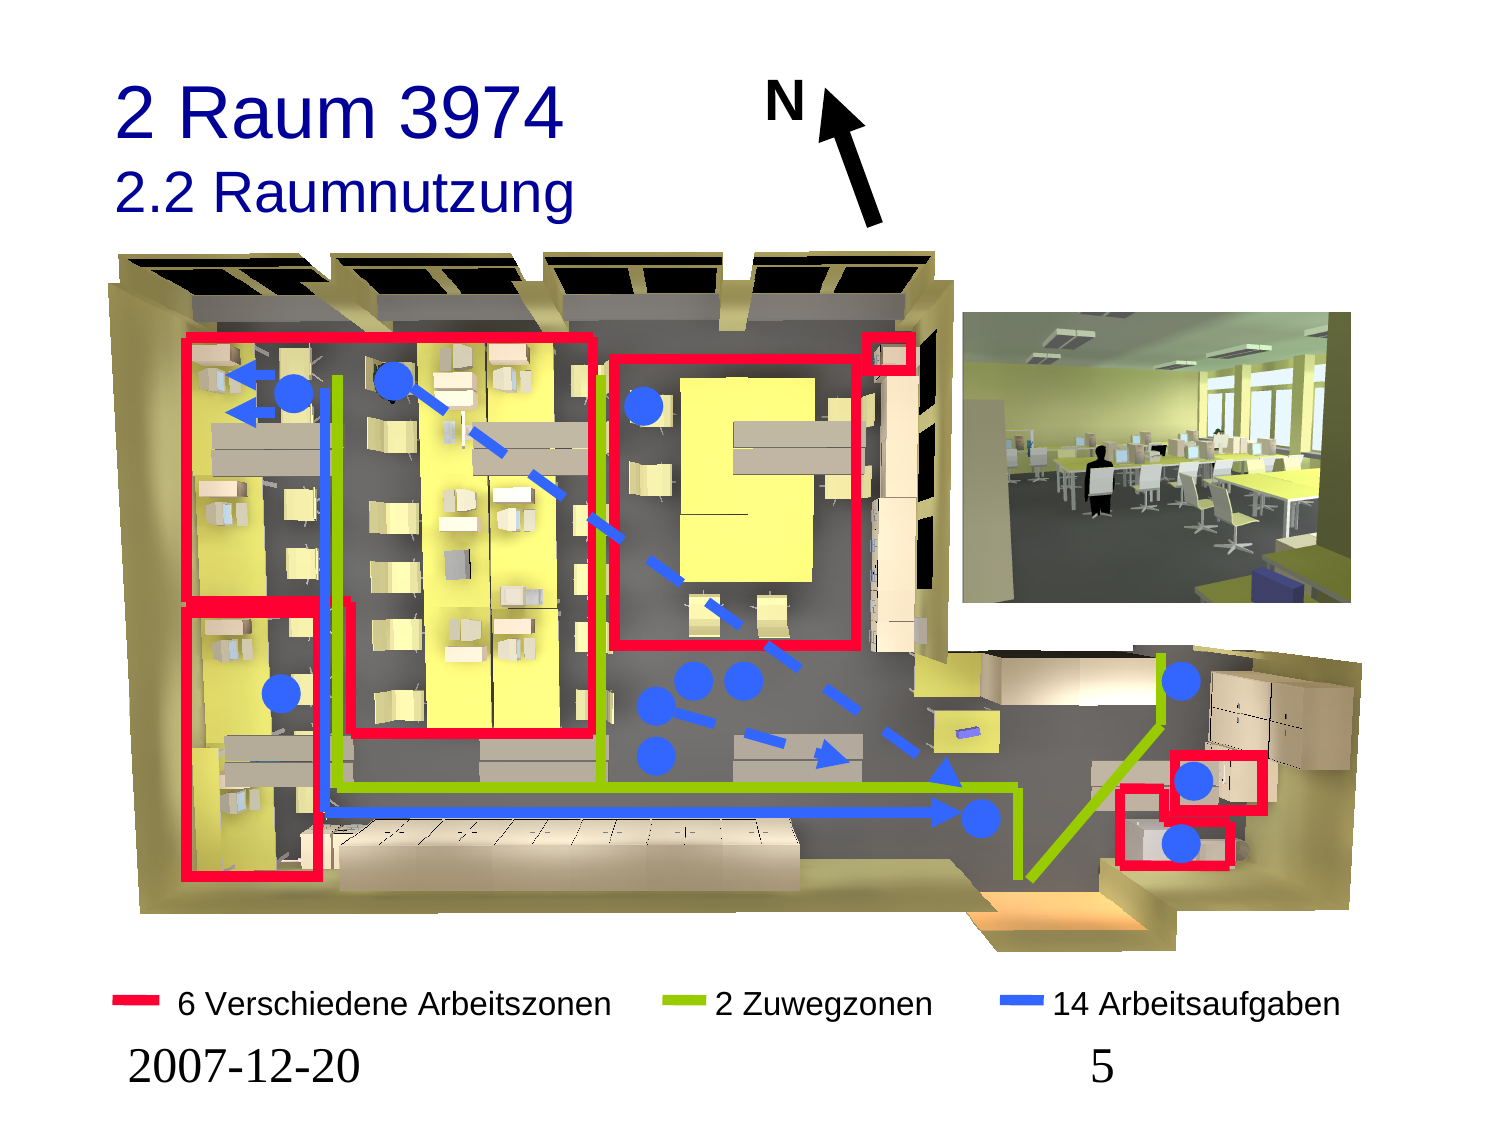

# 2 Raum 3974 2.2 Raumnutzung
N
6 Verschiedene Arbeitszonen
14 Arbeitsaufgaben
2 Zuwegzonen
2007-12-20
5